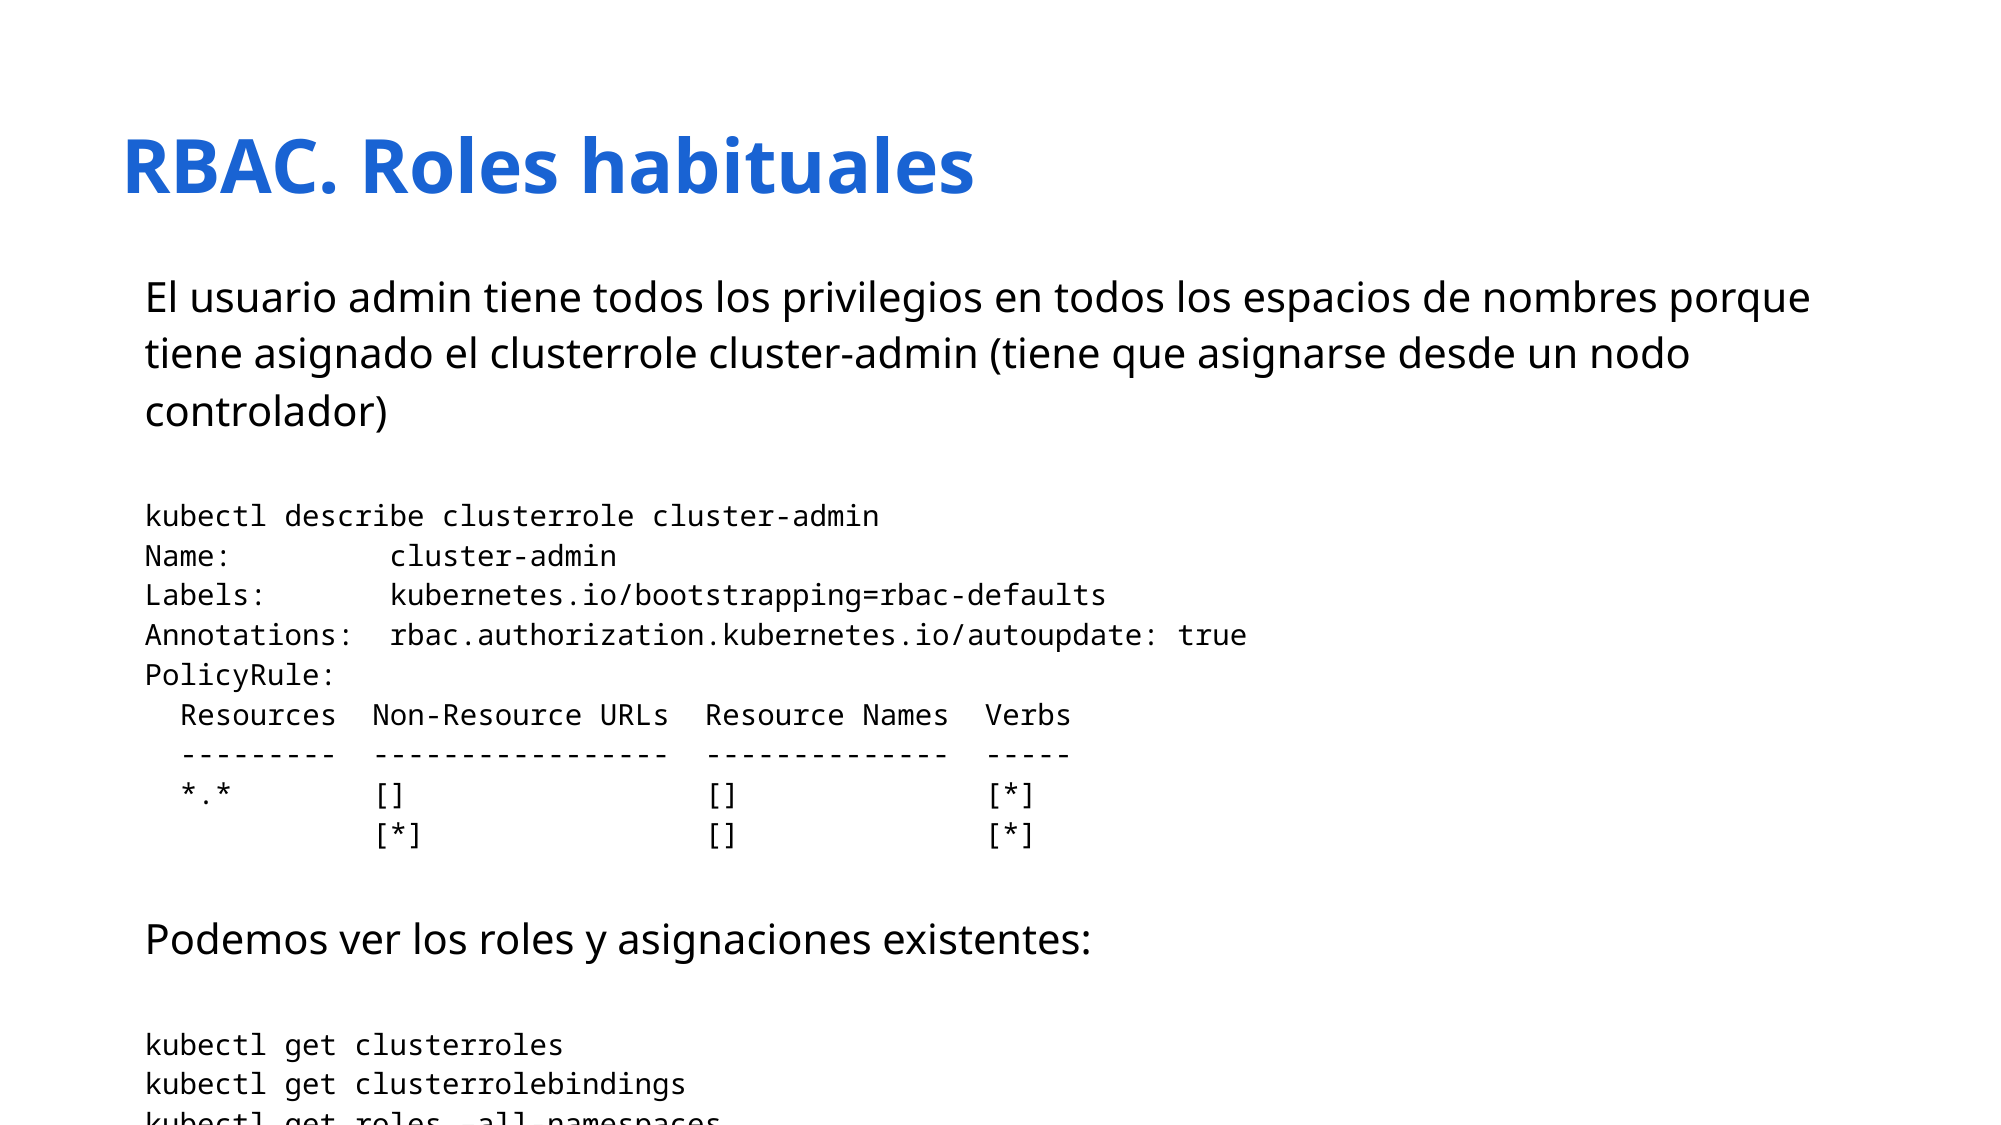

RBAC. Roles habituales
El usuario admin tiene todos los privilegios en todos los espacios de nombres porque tiene asignado el clusterrole cluster-admin (tiene que asignarse desde un nodo controlador)
kubectl describe clusterrole cluster-admin
Name: cluster-admin
Labels: kubernetes.io/bootstrapping=rbac-defaults
Annotations: rbac.authorization.kubernetes.io/autoupdate: true
PolicyRule:
 Resources Non-Resource URLs Resource Names Verbs
 --------- ----------------- -------------- -----
 *.* [] [] [*]
 [*] [] [*]
Podemos ver los roles y asignaciones existentes:
kubectl get clusterroles
kubectl get clusterrolebindings
kubectl get roles –all-namespaces
Kubectl get rolebindings --all-namespaces